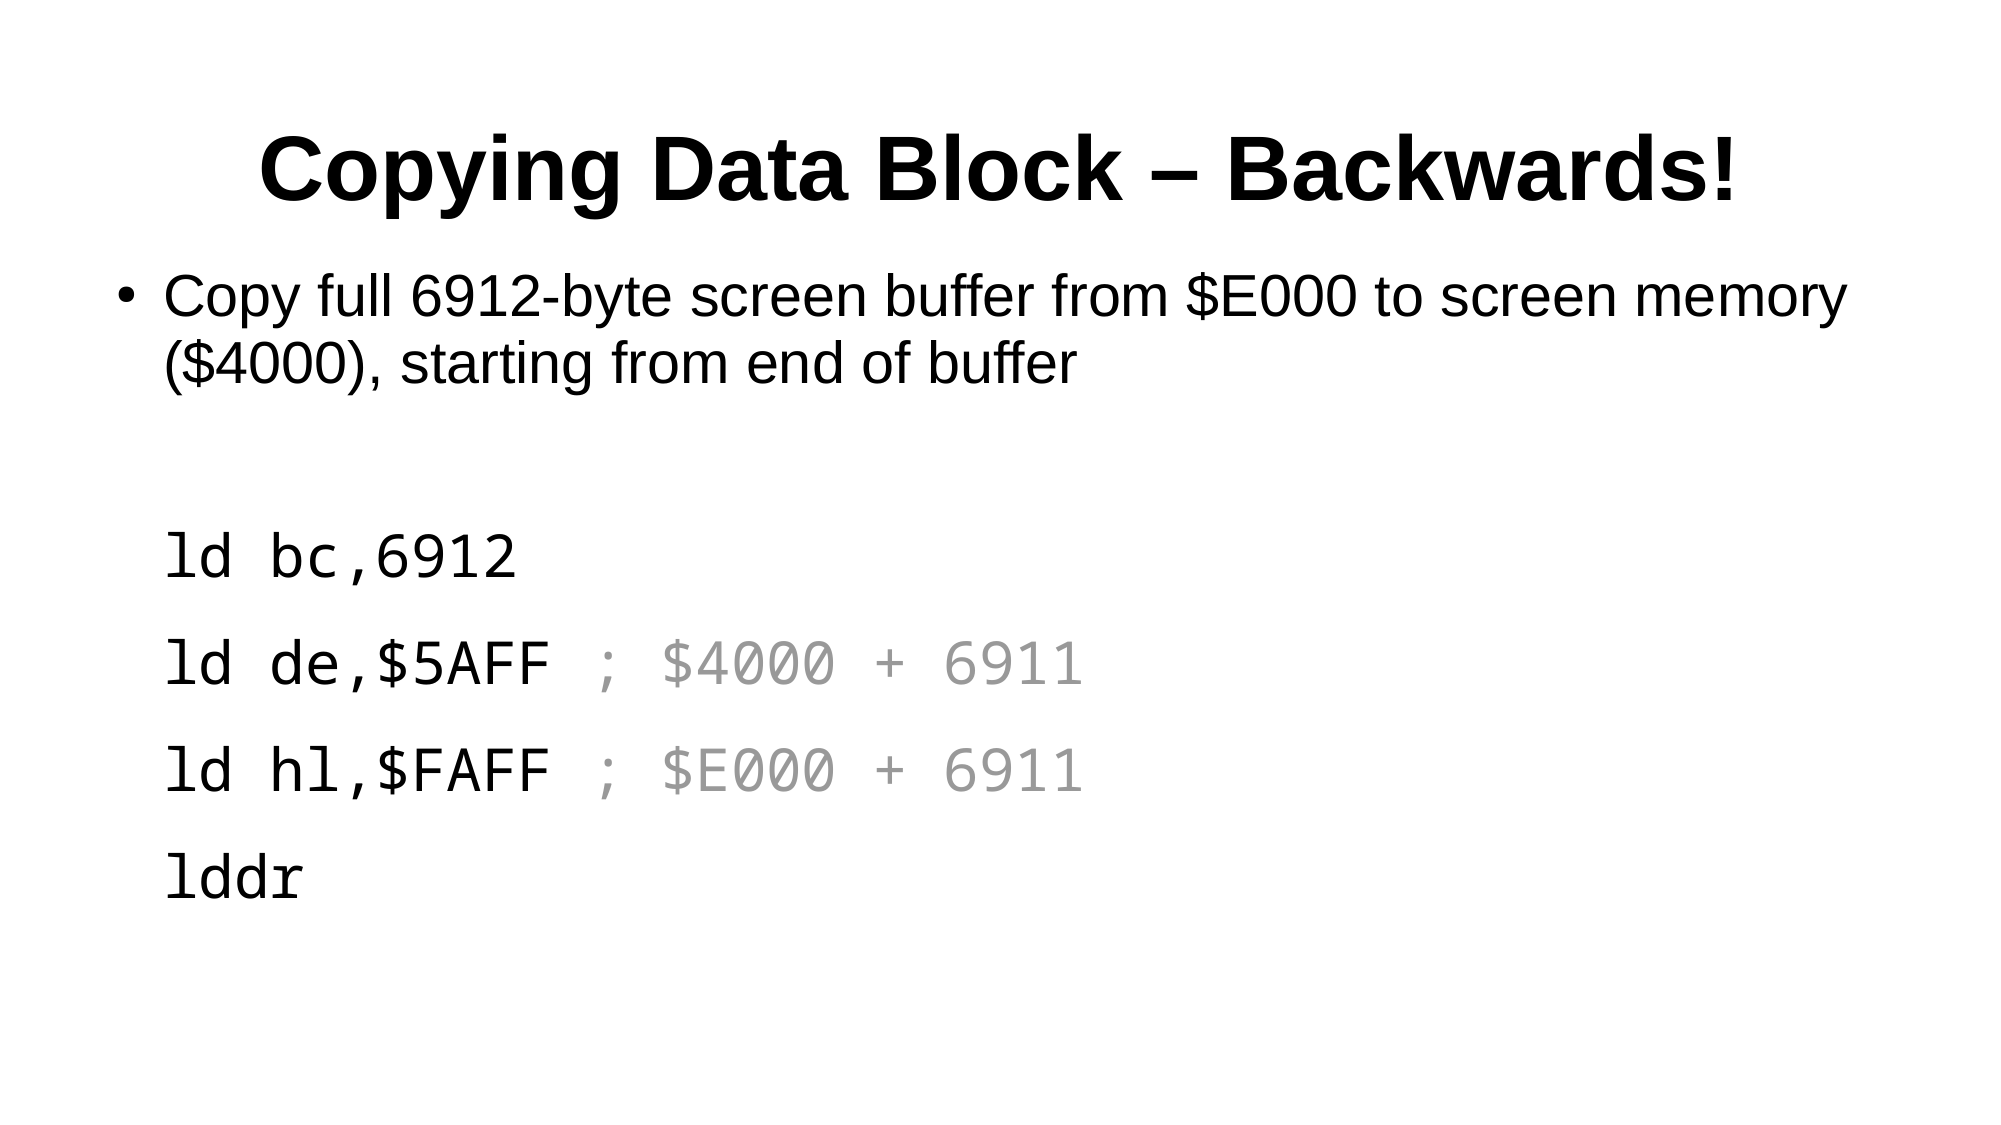

# Copying Data Block – Backwards!
Copy full 6912-byte screen buffer from $E000 to screen memory ($4000), starting from end of buffer
ld bc,6912
ld de,$5AFF ; $4000 + 6911
ld hl,$FAFF ; $E000 + 6911
lddr